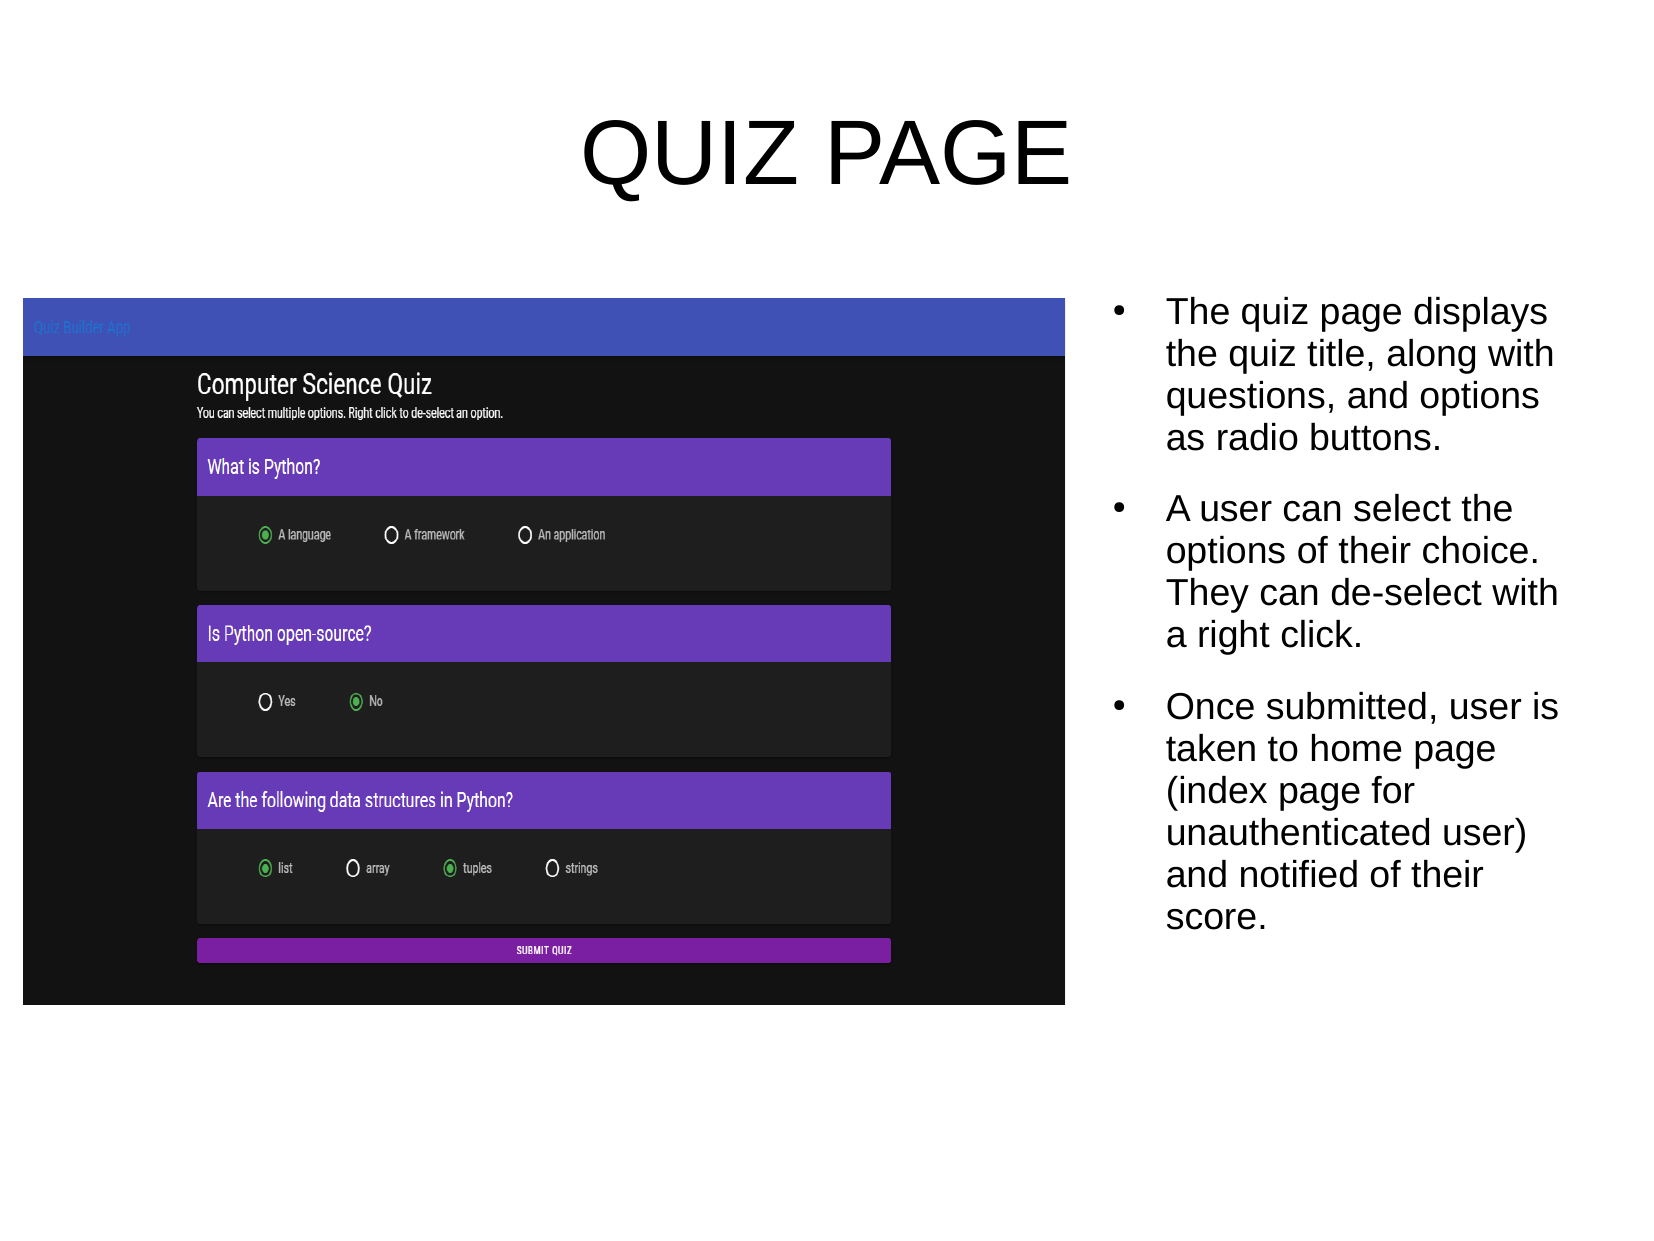

# QUIZ PAGE
The quiz page displays the quiz title, along with questions, and options as radio buttons.
A user can select the options of their choice. They can de-select with a right click.
Once submitted, user is taken to home page (index page for unauthenticated user) and notified of their score.